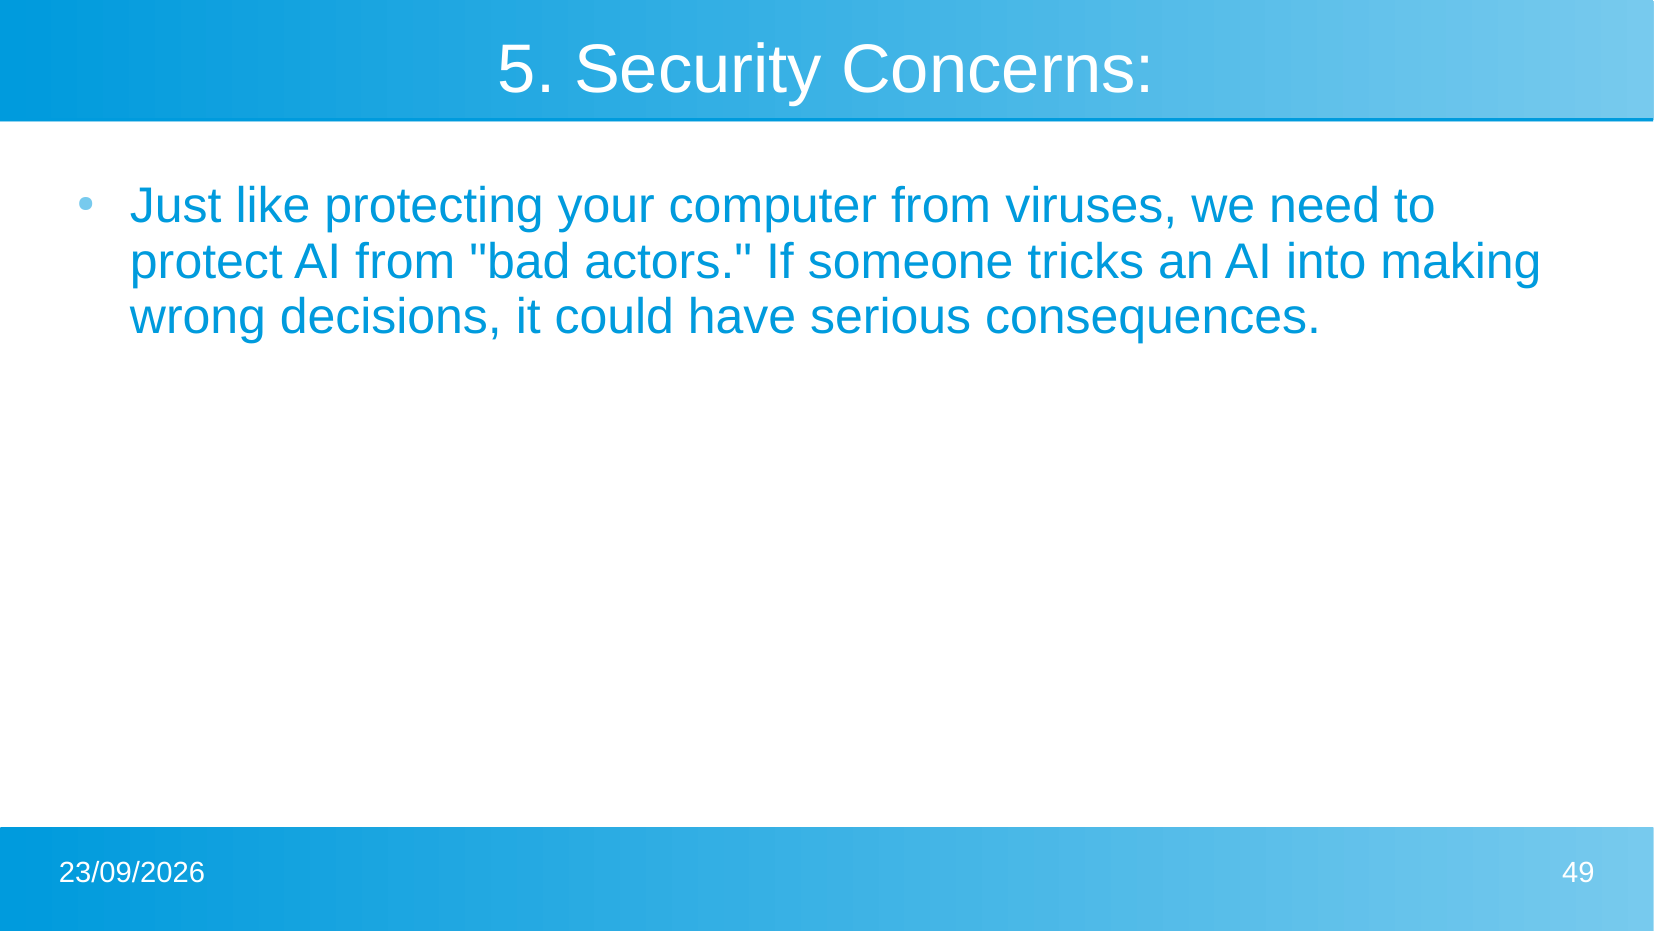

# 5. Security Concerns:
Just like protecting your computer from viruses, we need to protect AI from "bad actors." If someone tricks an AI into making wrong decisions, it could have serious consequences.
49